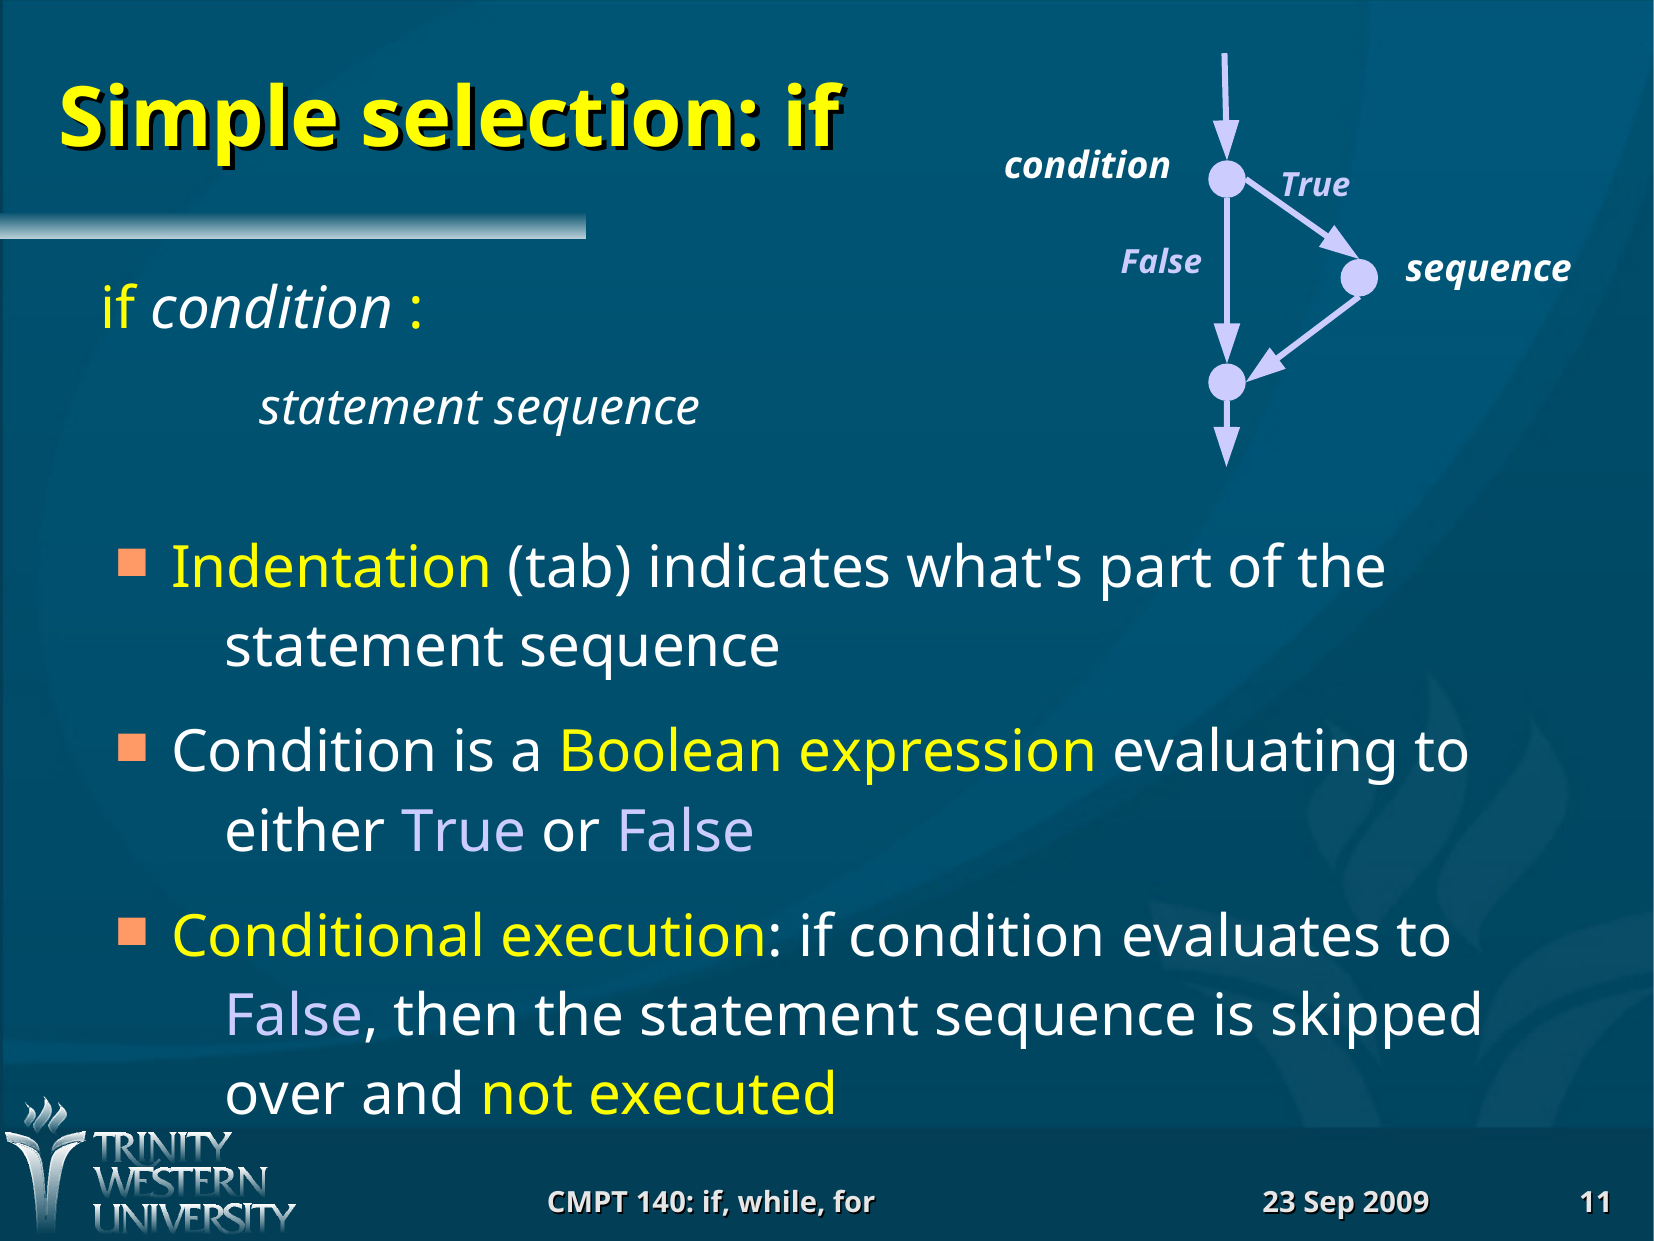

# Simple selection: if
condition
True
False
sequence
if condition :
statement sequence
Indentation (tab) indicates what's part of the statement sequence
Condition is a Boolean expression evaluating to either True or False
Conditional execution: if condition evaluates to False, then the statement sequence is skipped over and not executed
CMPT 140: if, while, for
23 Sep 2009
11